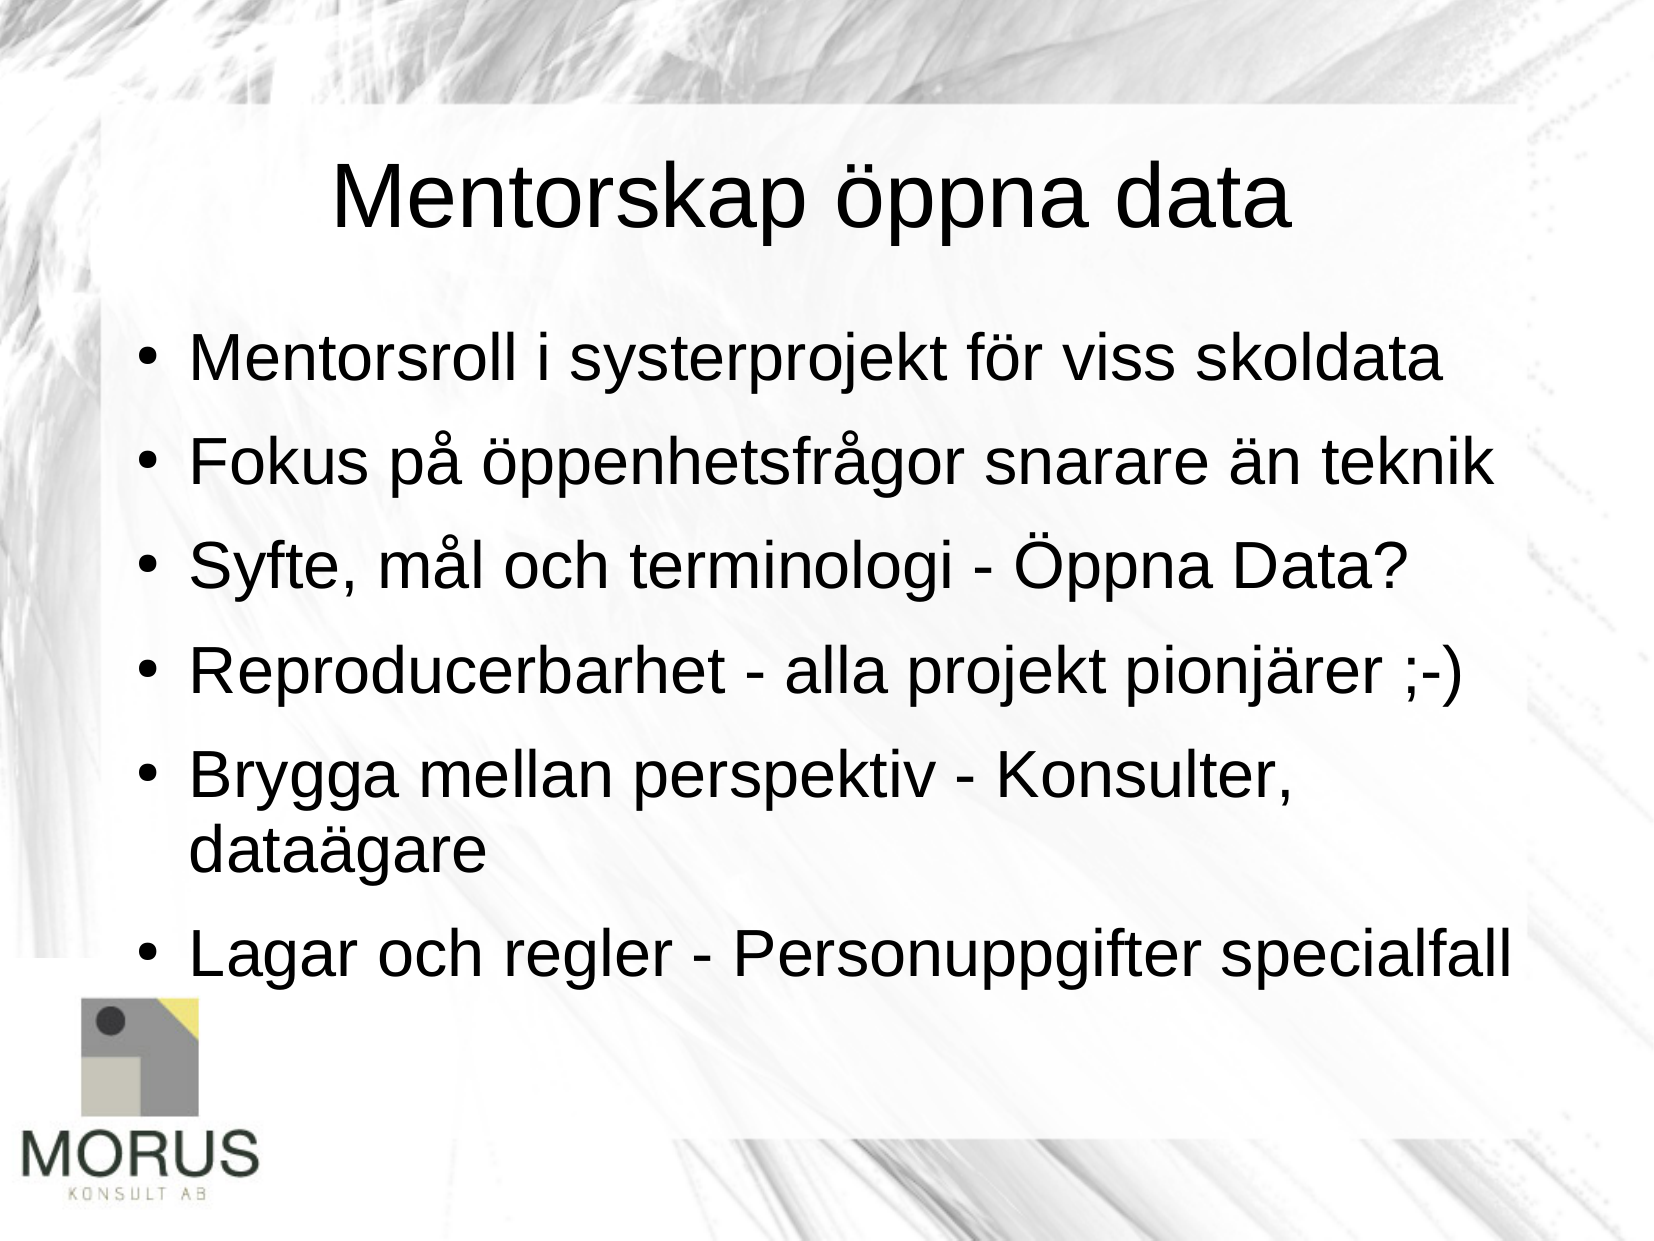

# Mentorskap öppna data
Mentorsroll i systerprojekt för viss skoldata
Fokus på öppenhetsfrågor snarare än teknik
Syfte, mål och terminologi - Öppna Data?
Reproducerbarhet - alla projekt pionjärer ;-)
Brygga mellan perspektiv - Konsulter, dataägare
Lagar och regler - Personuppgifter specialfall